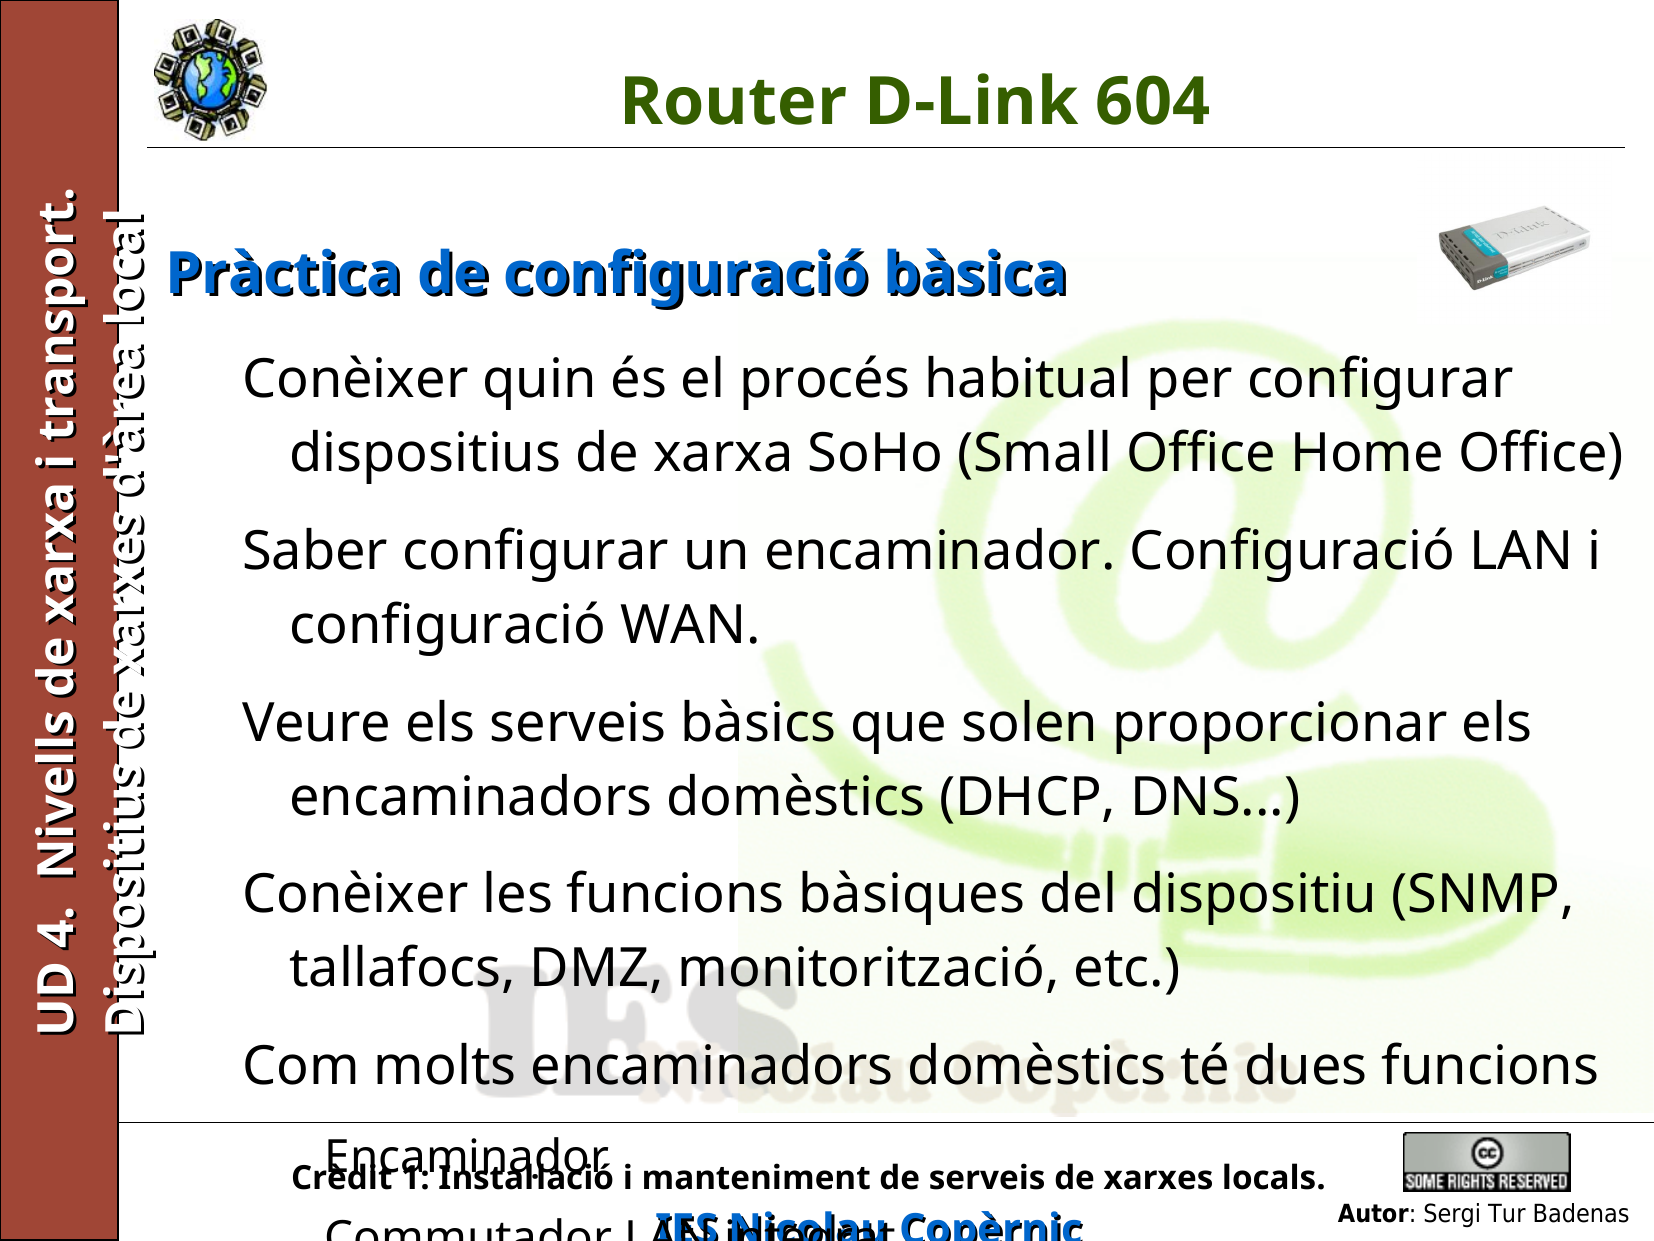

# Router D-Link 604
Pràctica de configuració bàsica
Conèixer quin és el procés habitual per configurar dispositius de xarxa SoHo (Small Office Home Office)
Saber configurar un encaminador. Configuració LAN i configuració WAN.
Veure els serveis bàsics que solen proporcionar els encaminadors domèstics (DHCP, DNS...)
Conèixer les funcions bàsiques del dispositiu (SNMP, tallafocs, DMZ, monitorització, etc.)
Com molts encaminadors domèstics té dues funcions
Encaminador
Commutador LAN integrat